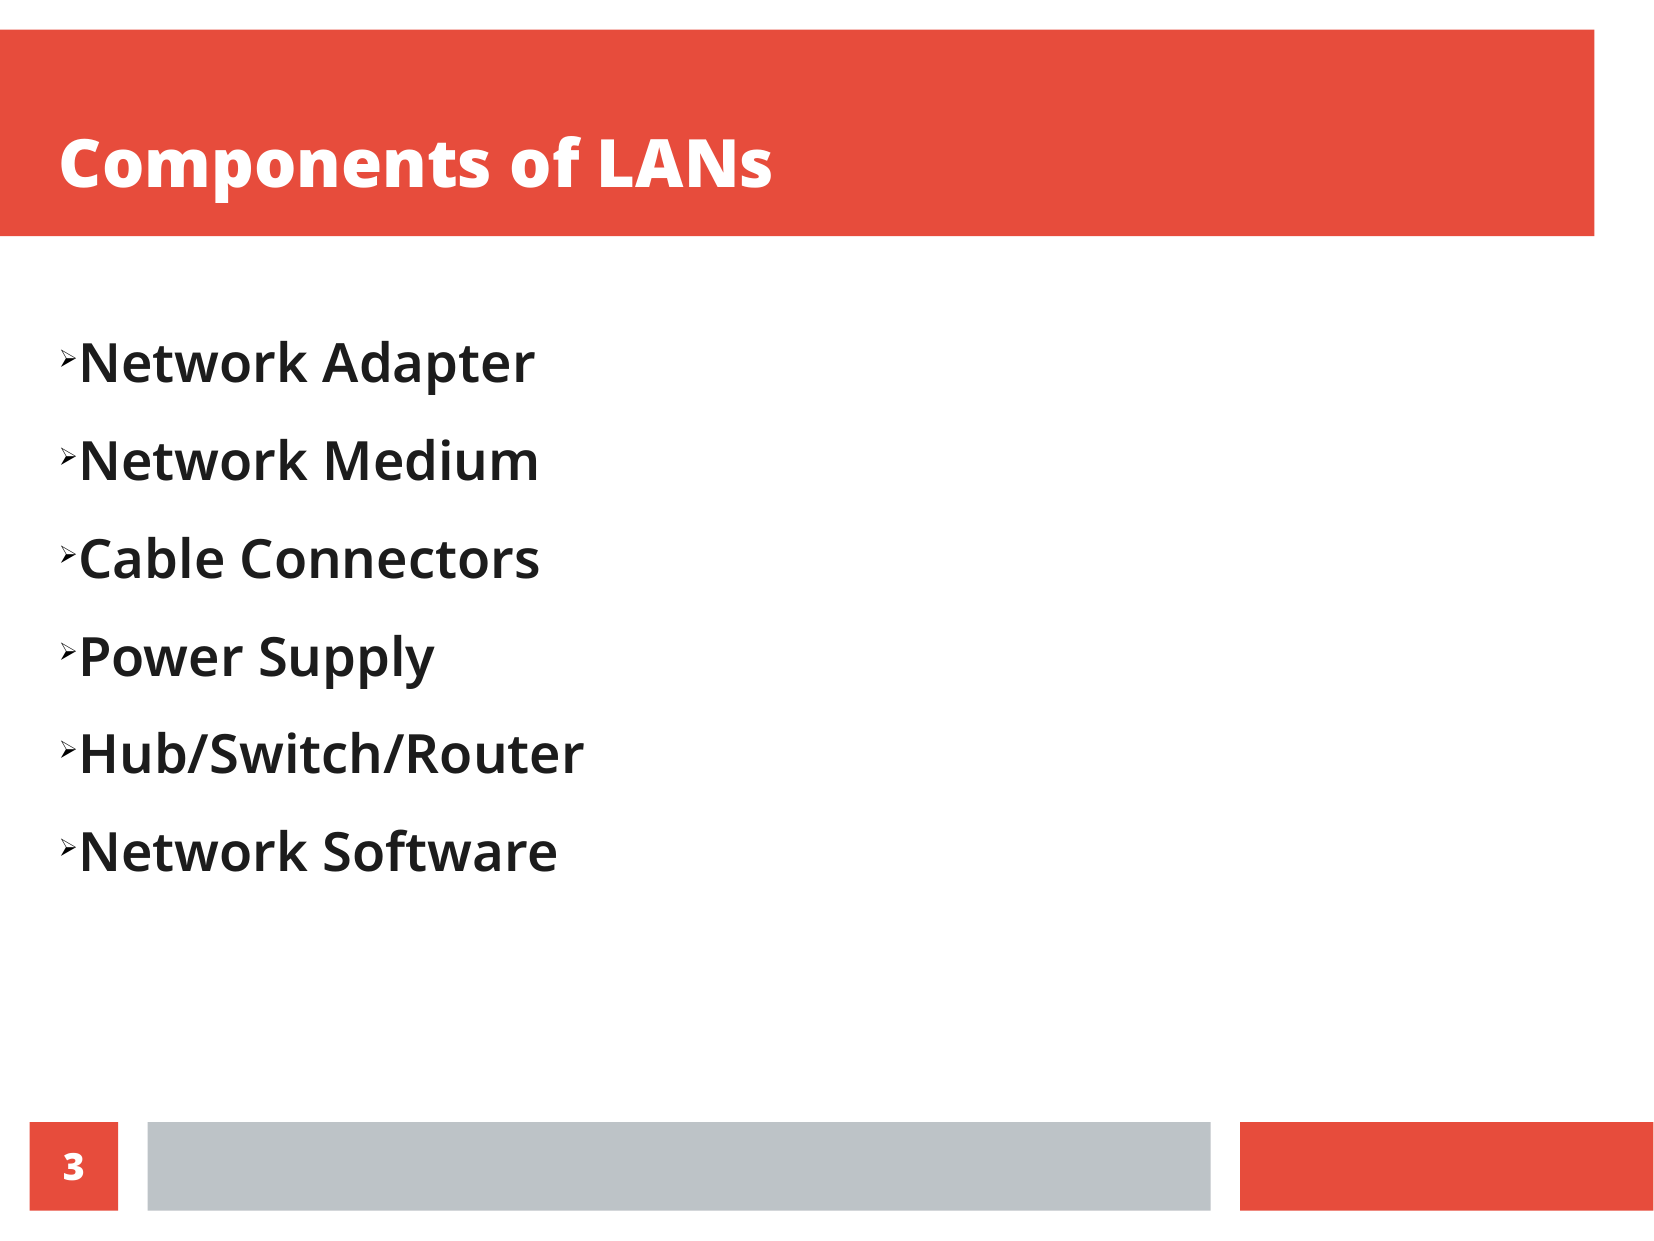

# Components of LANs
Network Adapter
Network Medium
Cable Connectors
Power Supply
Hub/Switch/Router
Network Software
3